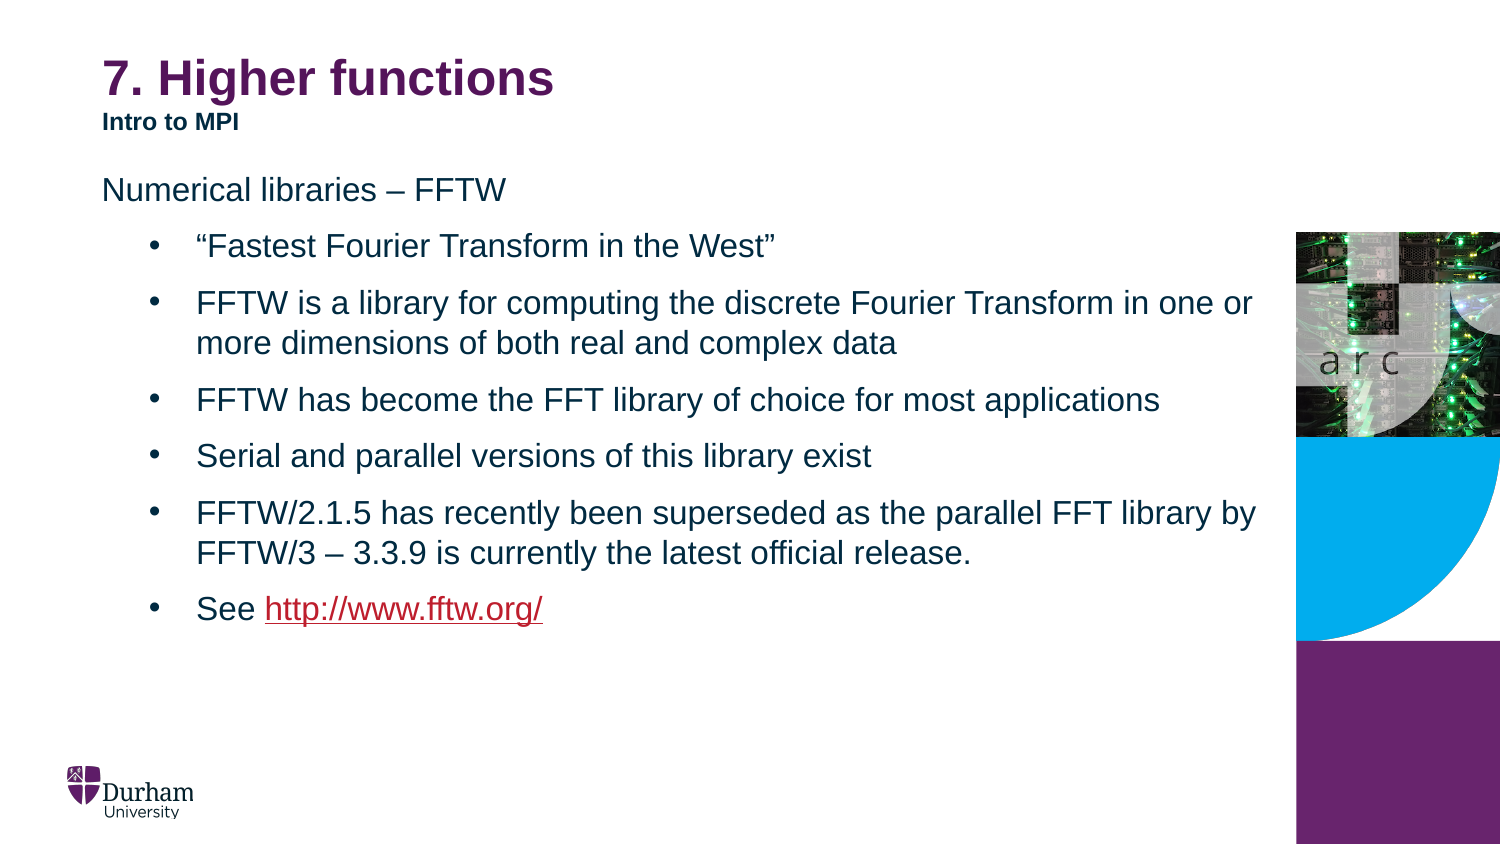

# 7. Higher functions Intro to MPI
Numerical libraries – FFTW
“Fastest Fourier Transform in the West”
FFTW is a library for computing the discrete Fourier Transform in one or more dimensions of both real and complex data
FFTW has become the FFT library of choice for most applications
Serial and parallel versions of this library exist
FFTW/2.1.5 has recently been superseded as the parallel FFT library by FFTW/3 – 3.3.9 is currently the latest official release.
See http://www.fftw.org/